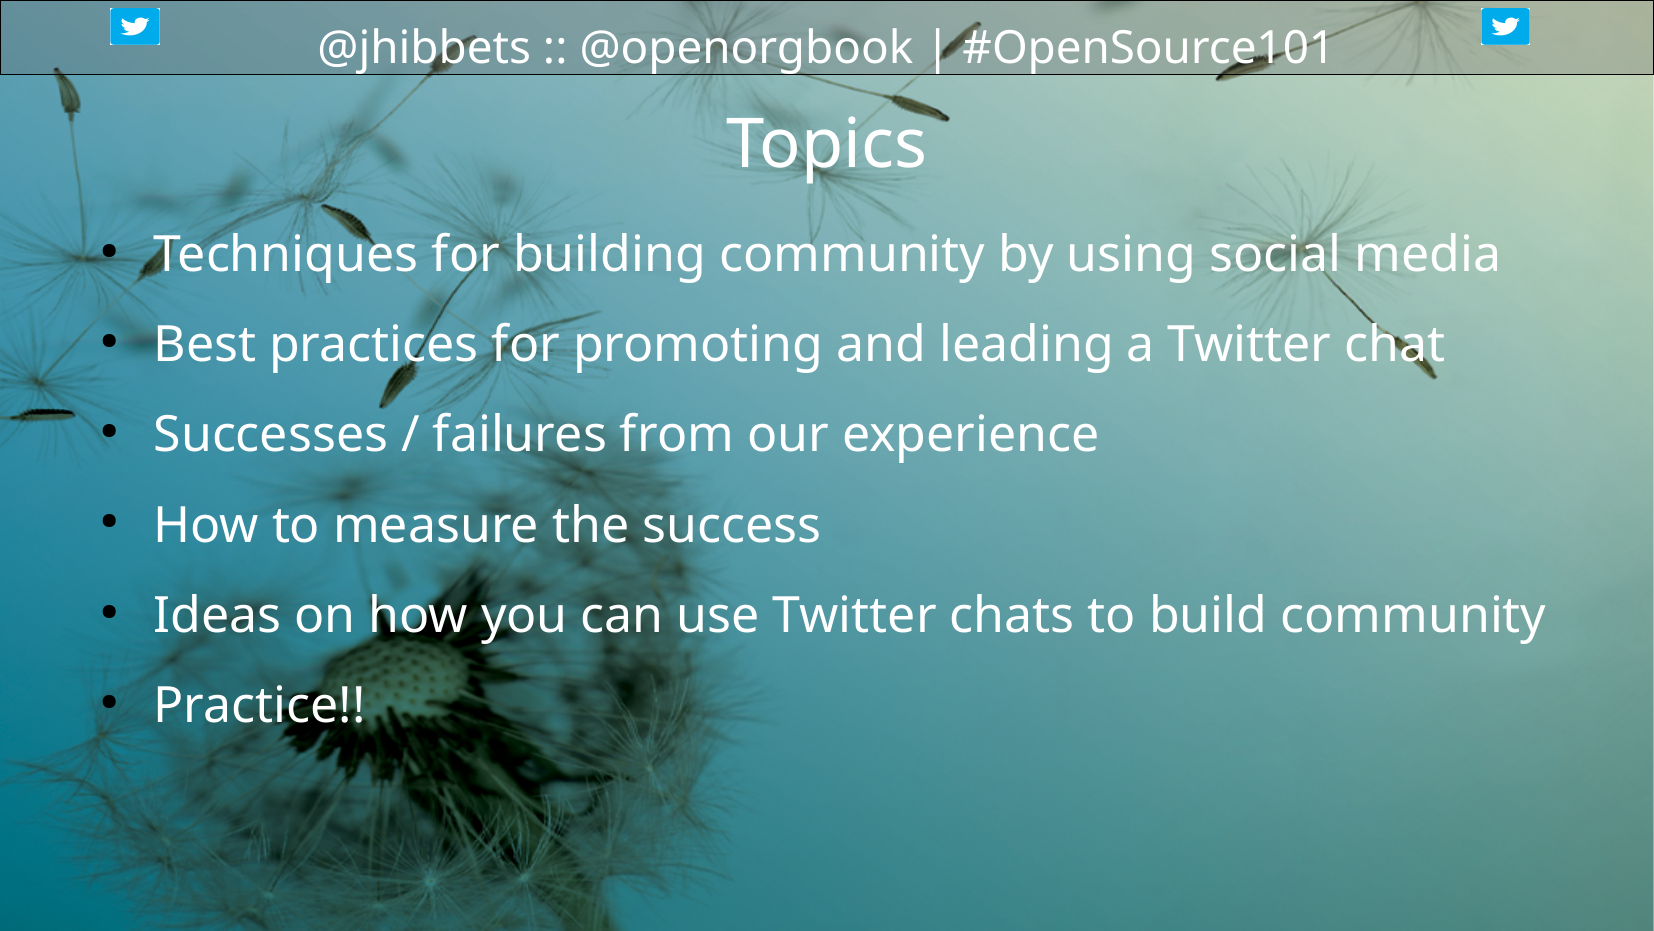

# Topics
Techniques for building community by using social media
Best practices for promoting and leading a Twitter chat
Successes / failures from our experience
How to measure the success
Ideas on how you can use Twitter chats to build community
Practice!!